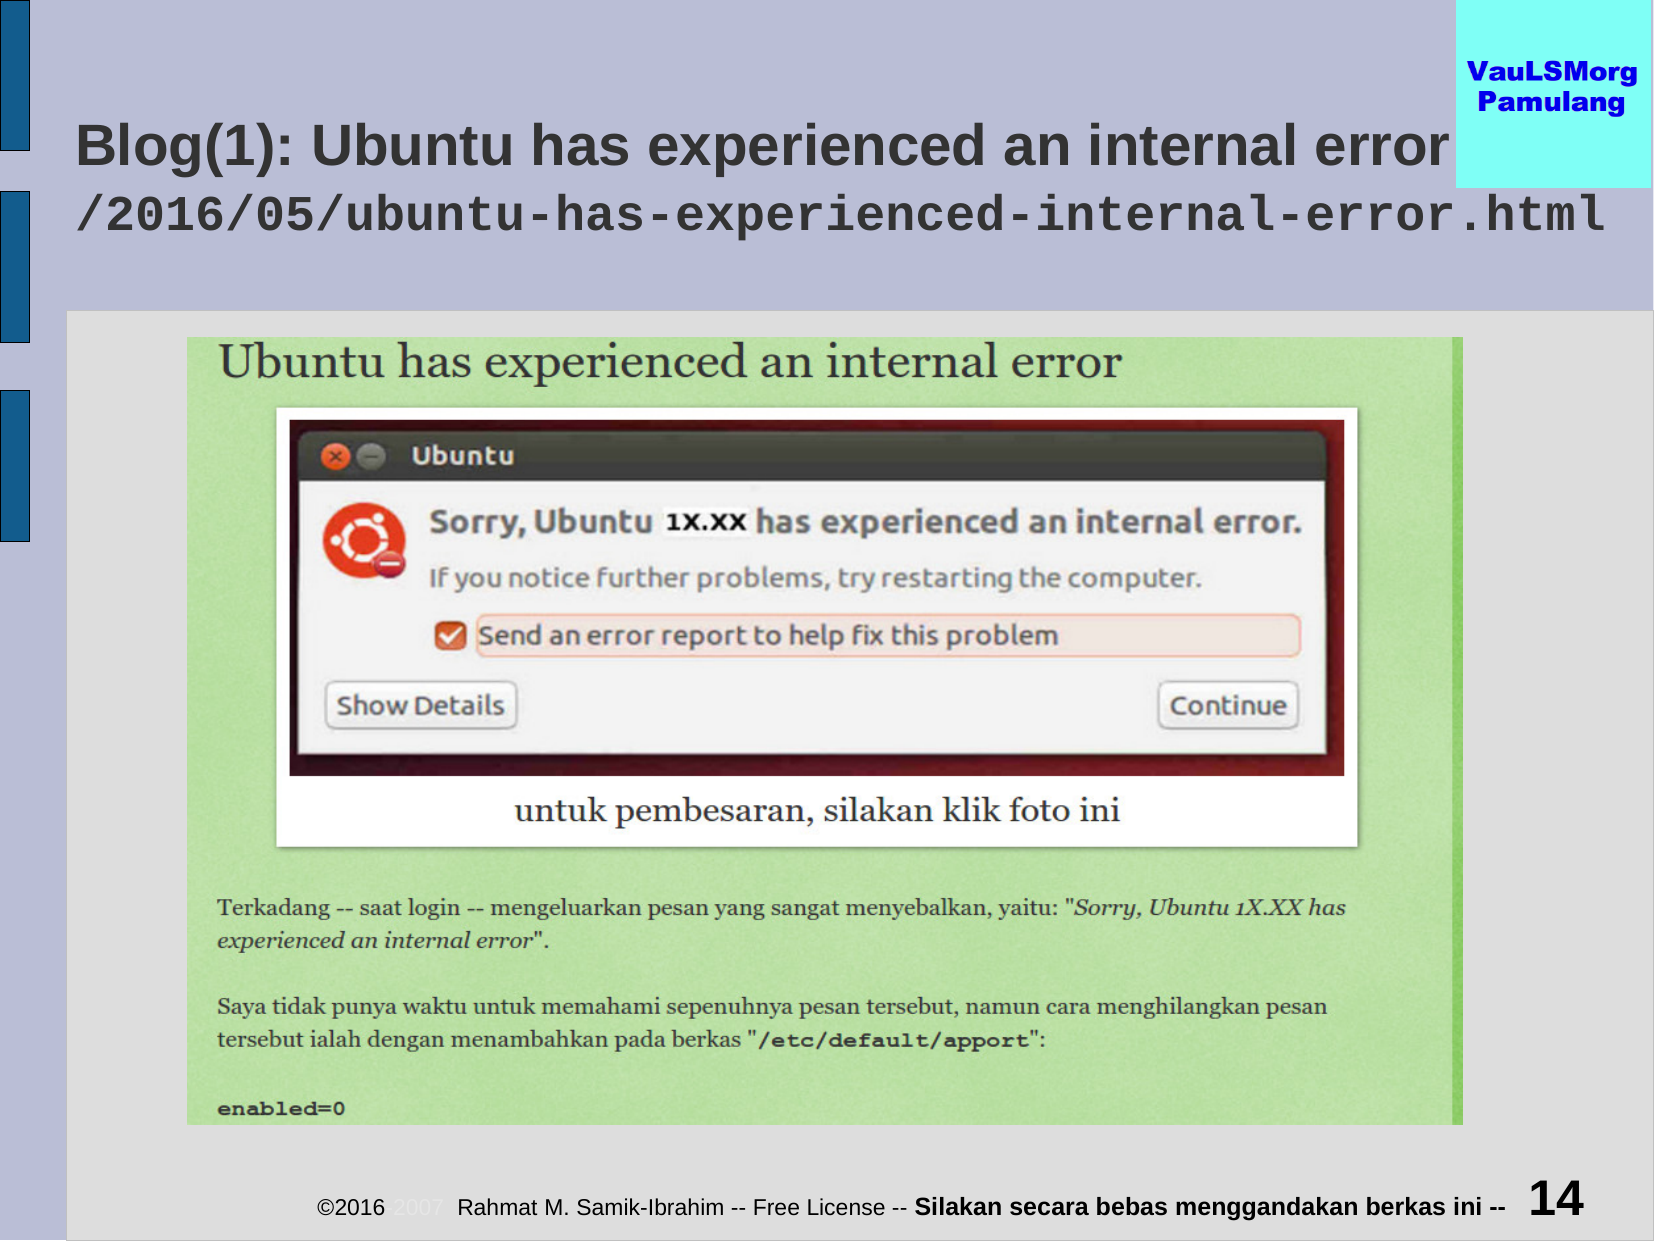

# Blog(1): Ubuntu has experienced an internal error /2016/05/ubuntu-has-experienced-internal-error.html